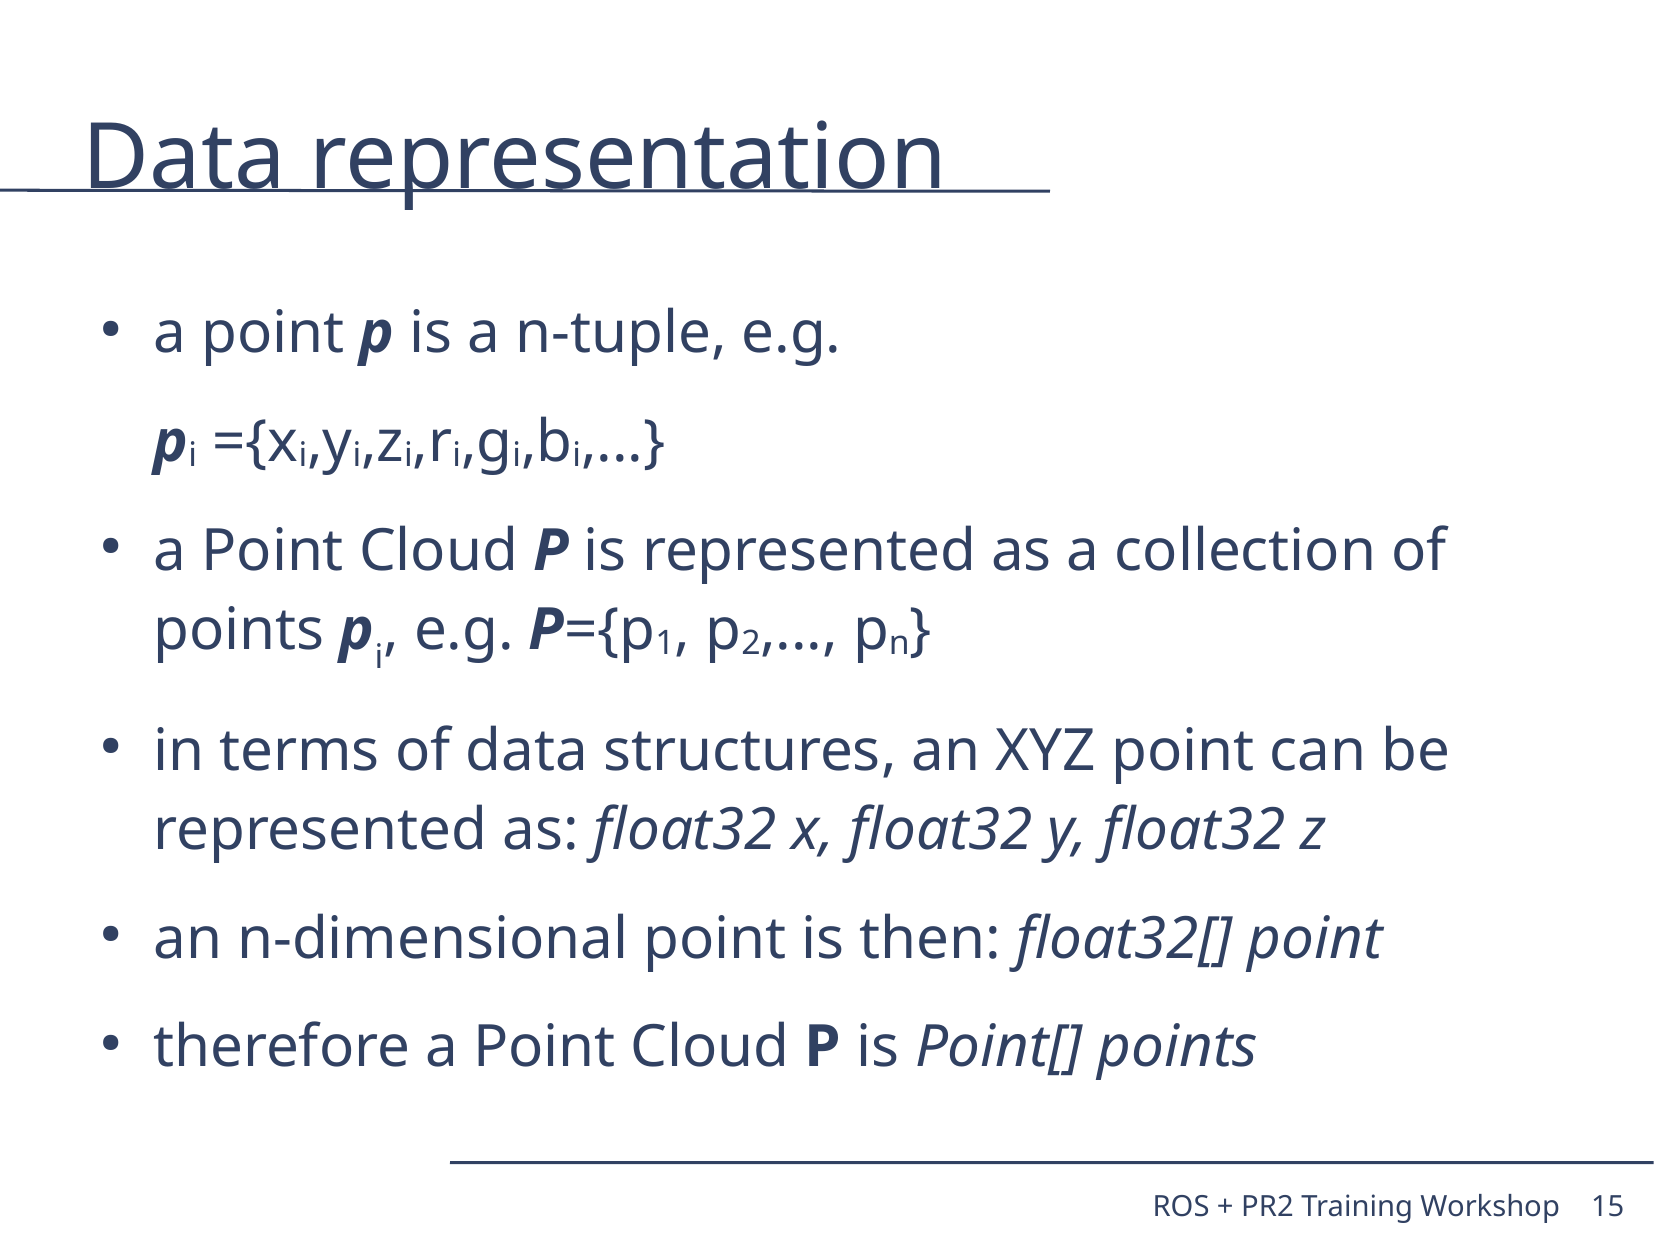

# Data representation
a point p is a n-tuple, e.g.
pi ={xi,yi,zi,ri,gi,bi,...}
a Point Cloud P is represented as a collection of points pi, e.g. P={p1, p2,..., pn}
in terms of data structures, an XYZ point can be represented as: float32 x, float32 y, float32 z
an n-dimensional point is then: float32[] point
therefore a Point Cloud P is Point[] points